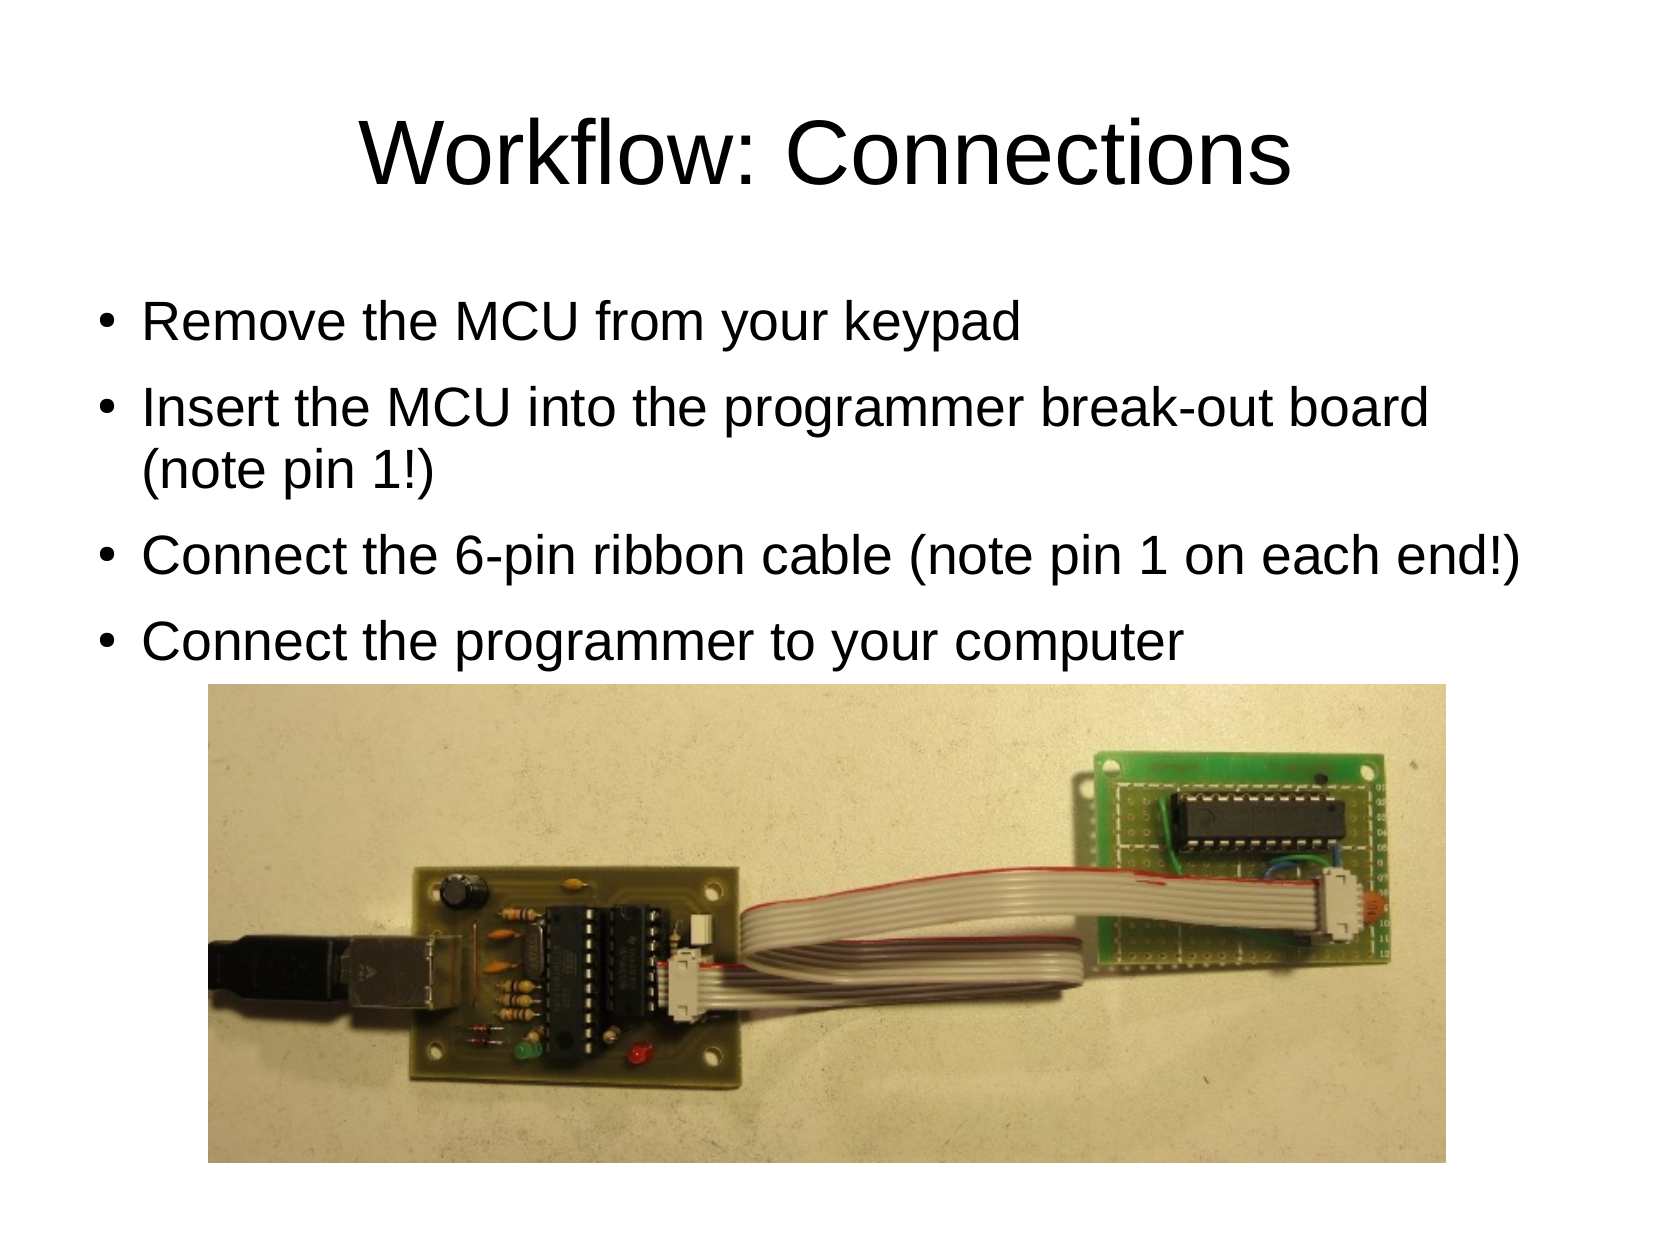

# Workflow: Connections
Remove the MCU from your keypad
Insert the MCU into the programmer break-out board (note pin 1!)
Connect the 6-pin ribbon cable (note pin 1 on each end!)
Connect the programmer to your computer